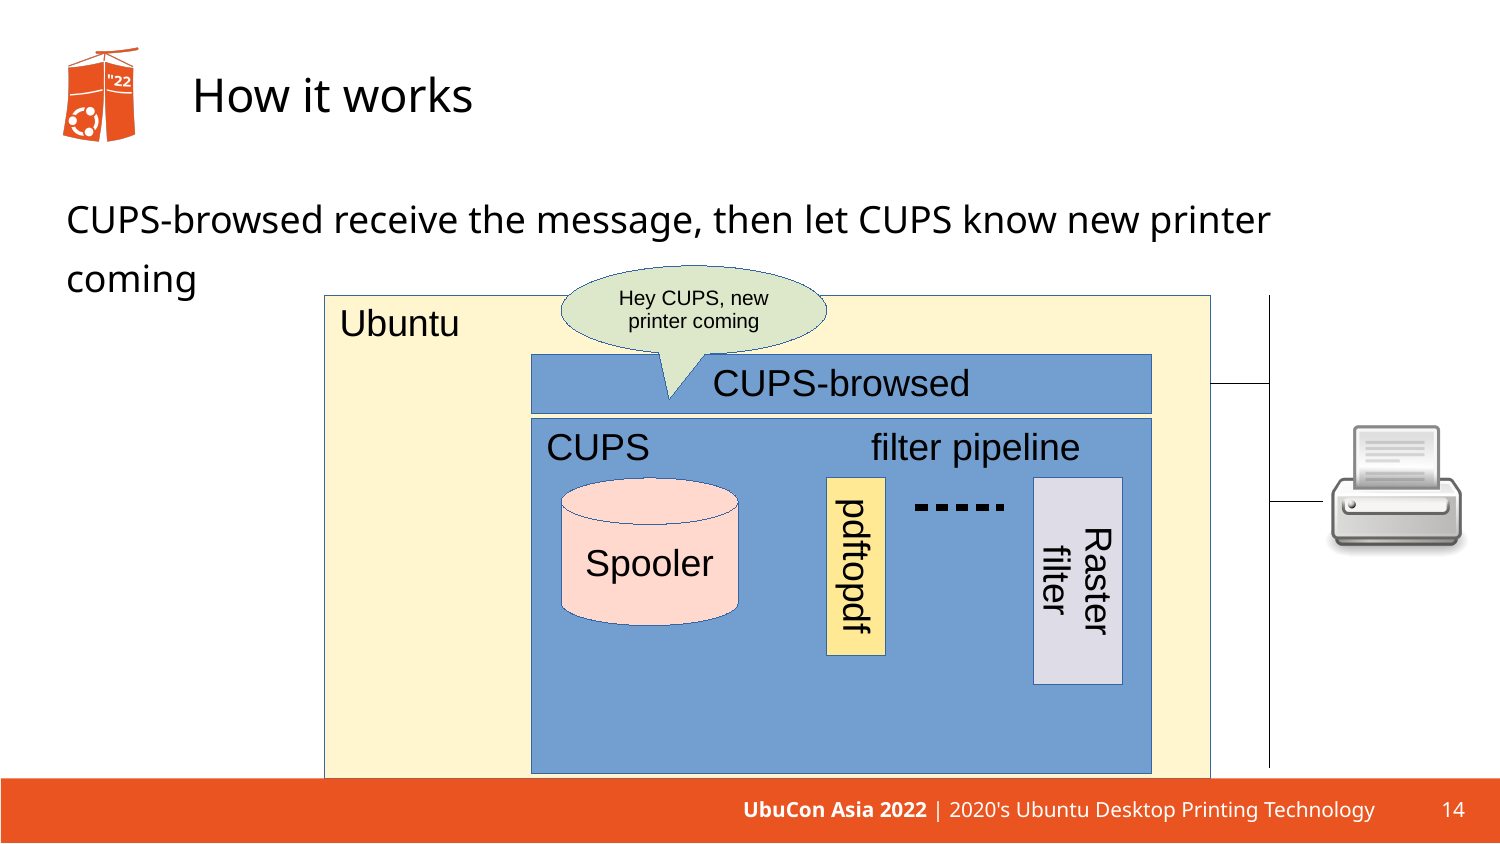

# How it works
CUPS-browsed receive the message, then let CUPS know new printer coming
Hey CUPS, new printer coming
Ubuntu
CUPS-browsed
CUPS
filter pipeline
Spooler
pdftopdf
Raster
filter
UbuCon Asia 2022 | 2020's Ubuntu Desktop Printing Technology